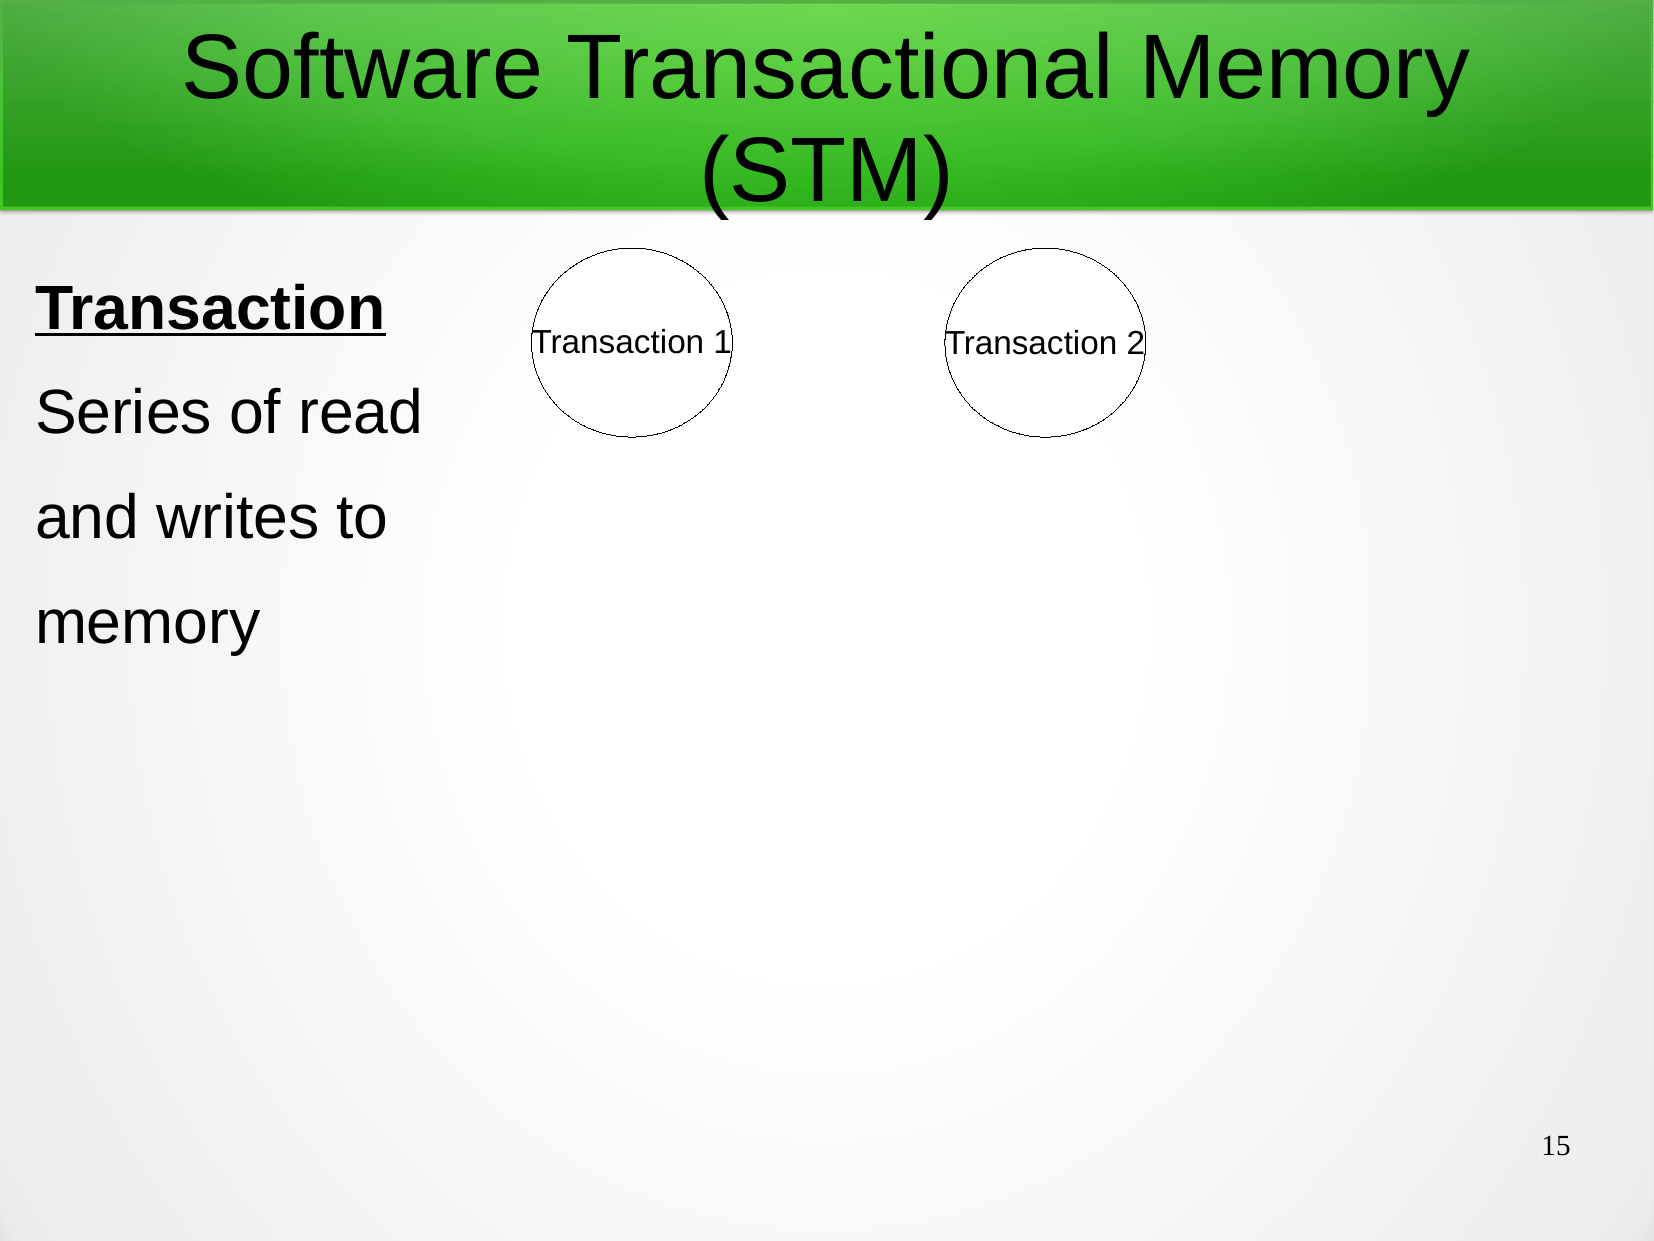

# Software Transactional Memory (STM)
Transaction
Series of read and writes to memory
Transaction 1
Transaction 2
15